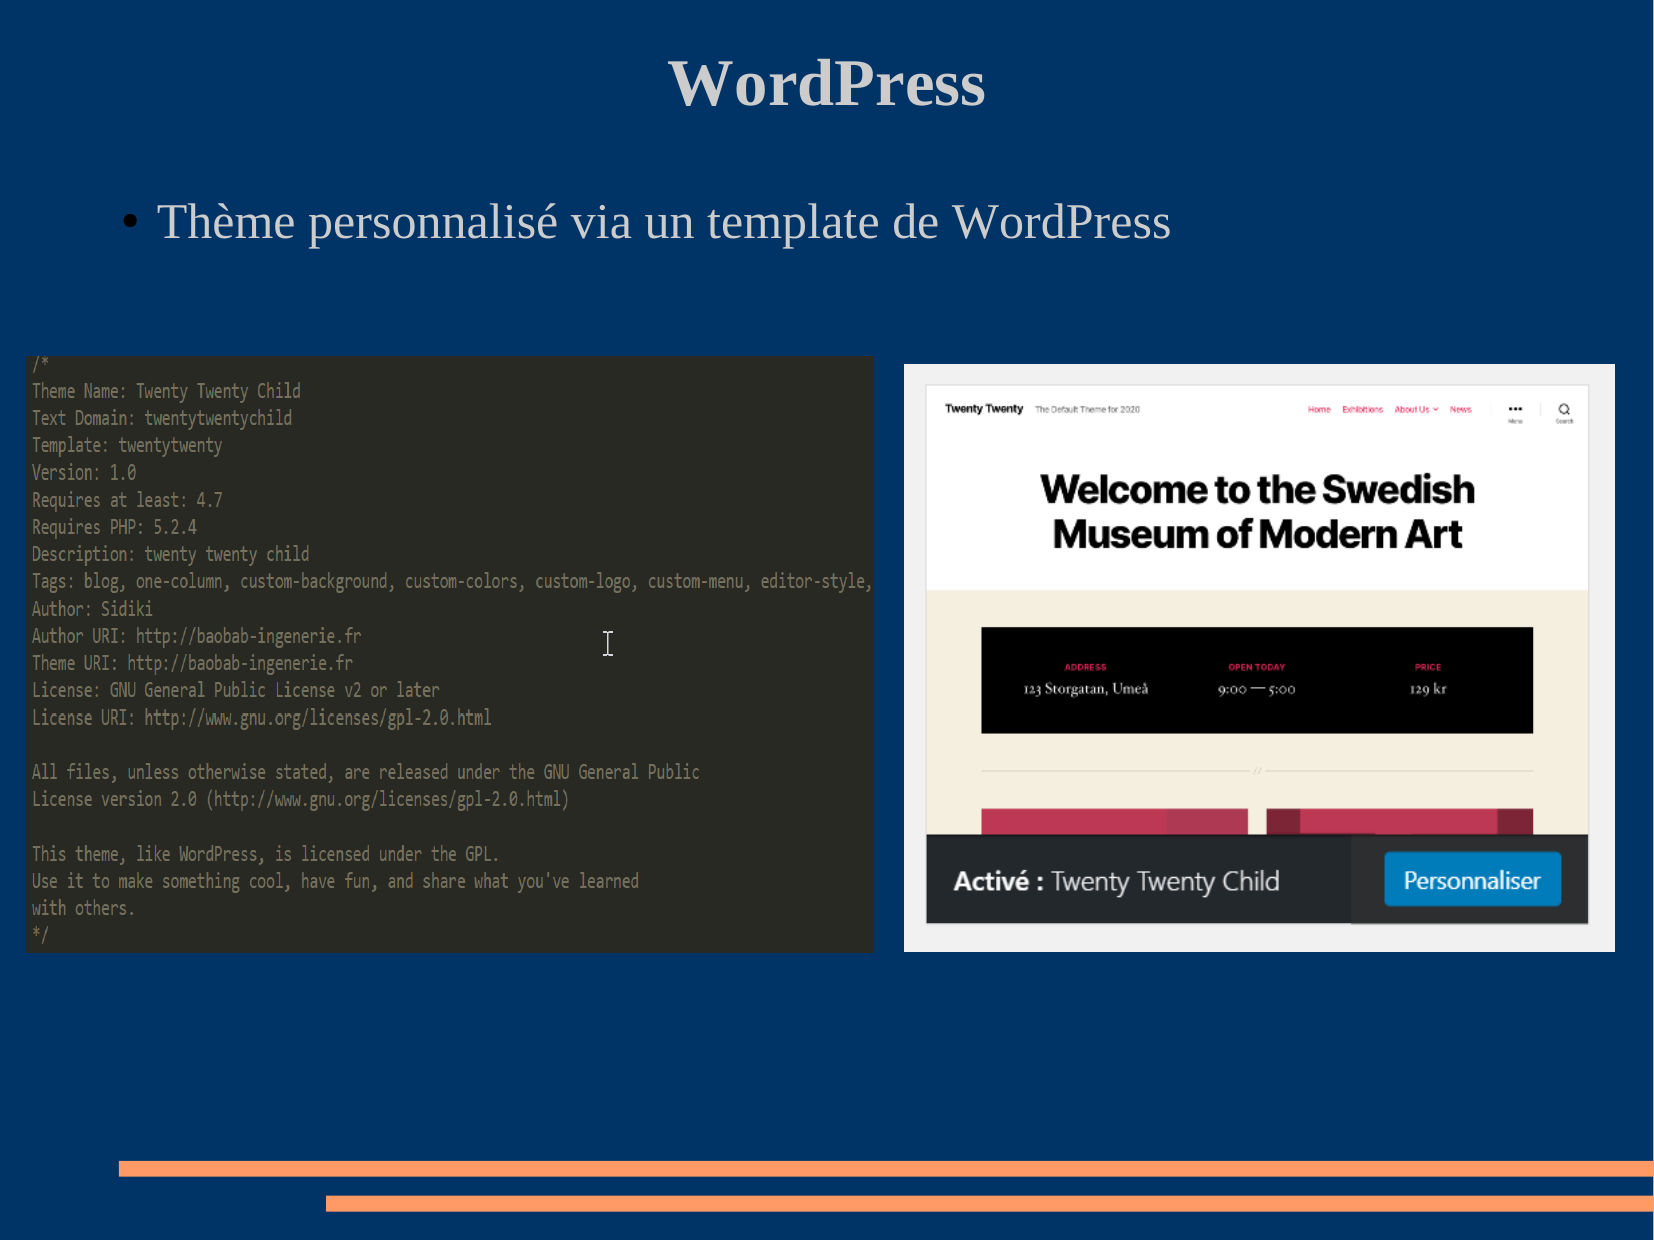

# WordPress
Thème personnalisé via un template de WordPress